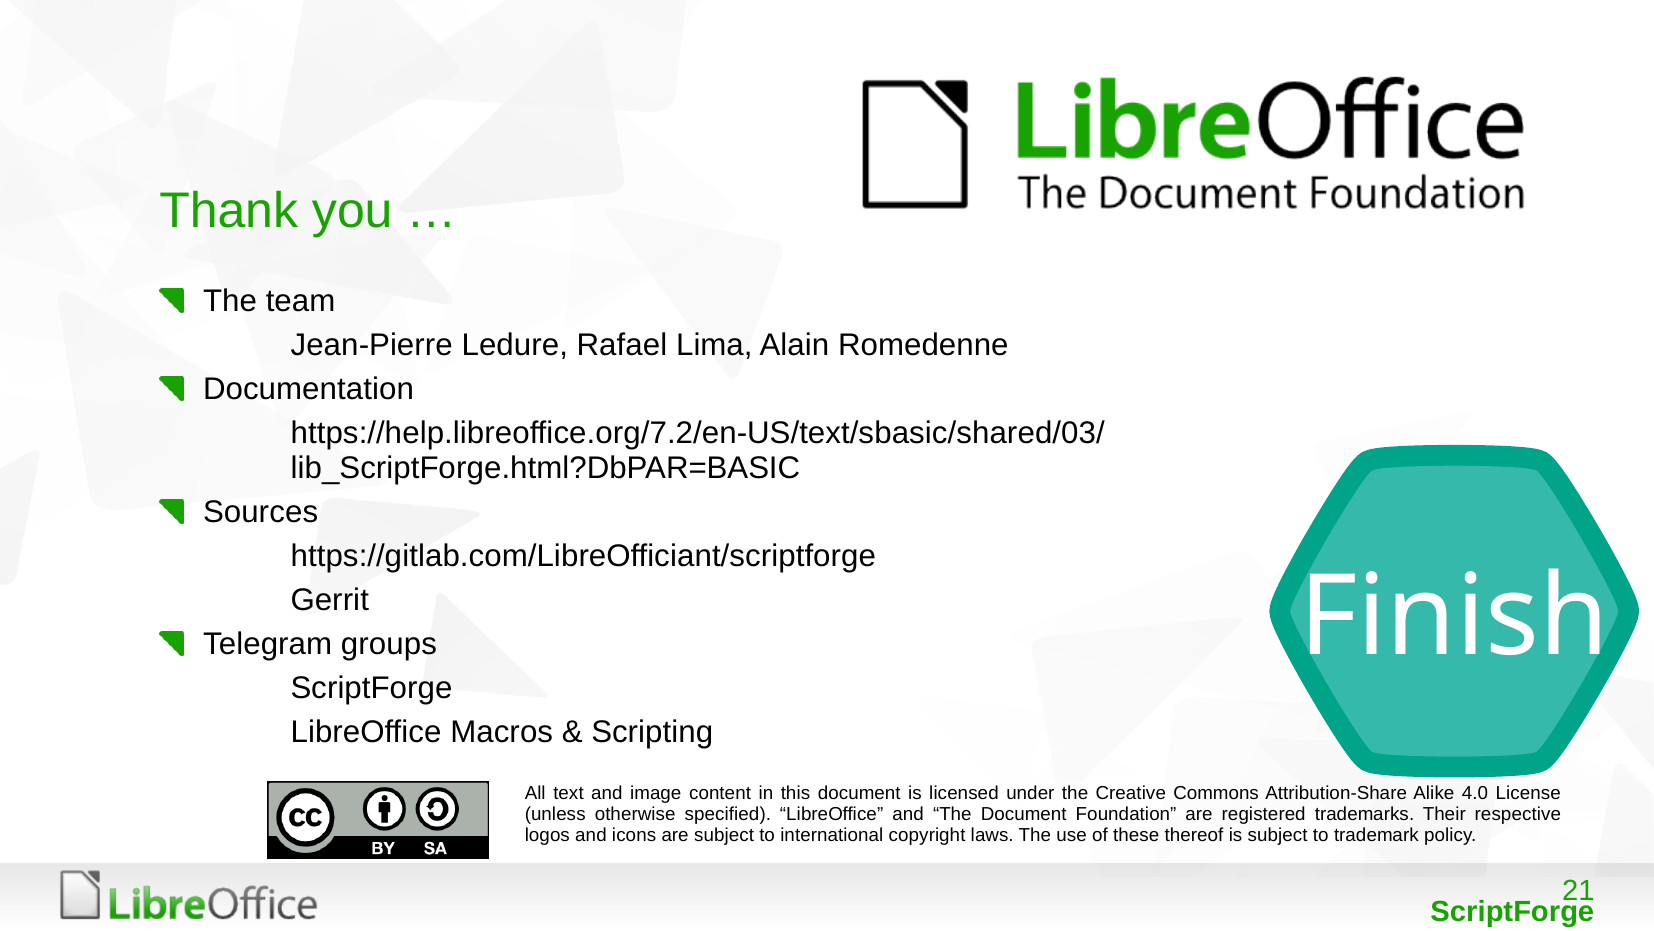

# Thank you …
The team
Jean-Pierre Ledure, Rafael Lima, Alain Romedenne
Documentation
https://help.libreoffice.org/7.2/en-US/text/sbasic/shared/03/lib_ScriptForge.html?DbPAR=BASIC
Sources
https://gitlab.com/LibreOfficiant/scriptforge
Gerrit
Telegram groups
ScriptForge
LibreOffice Macros & Scripting
Finish
21
ScriptForge